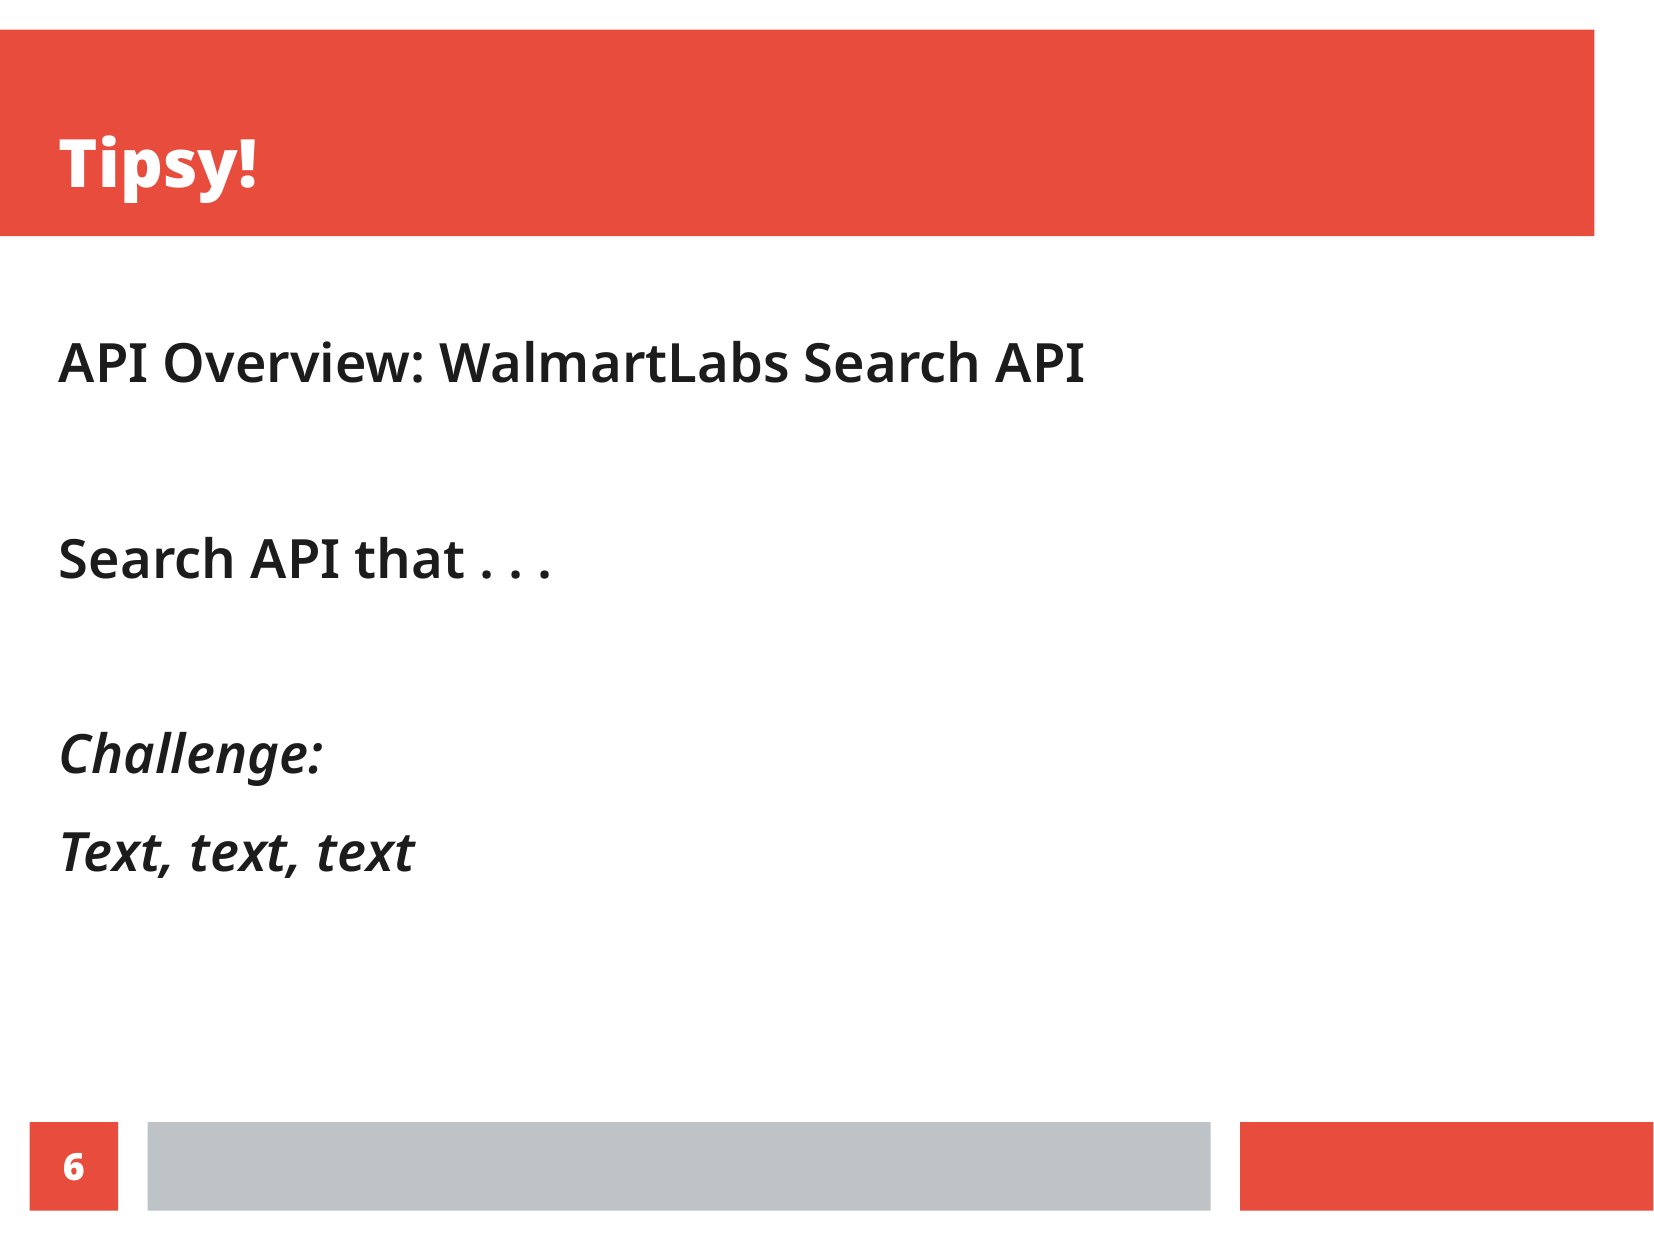

# Tipsy!
API Overview: WalmartLabs Search API
Search API that . . .
Challenge:
Text, text, text
6